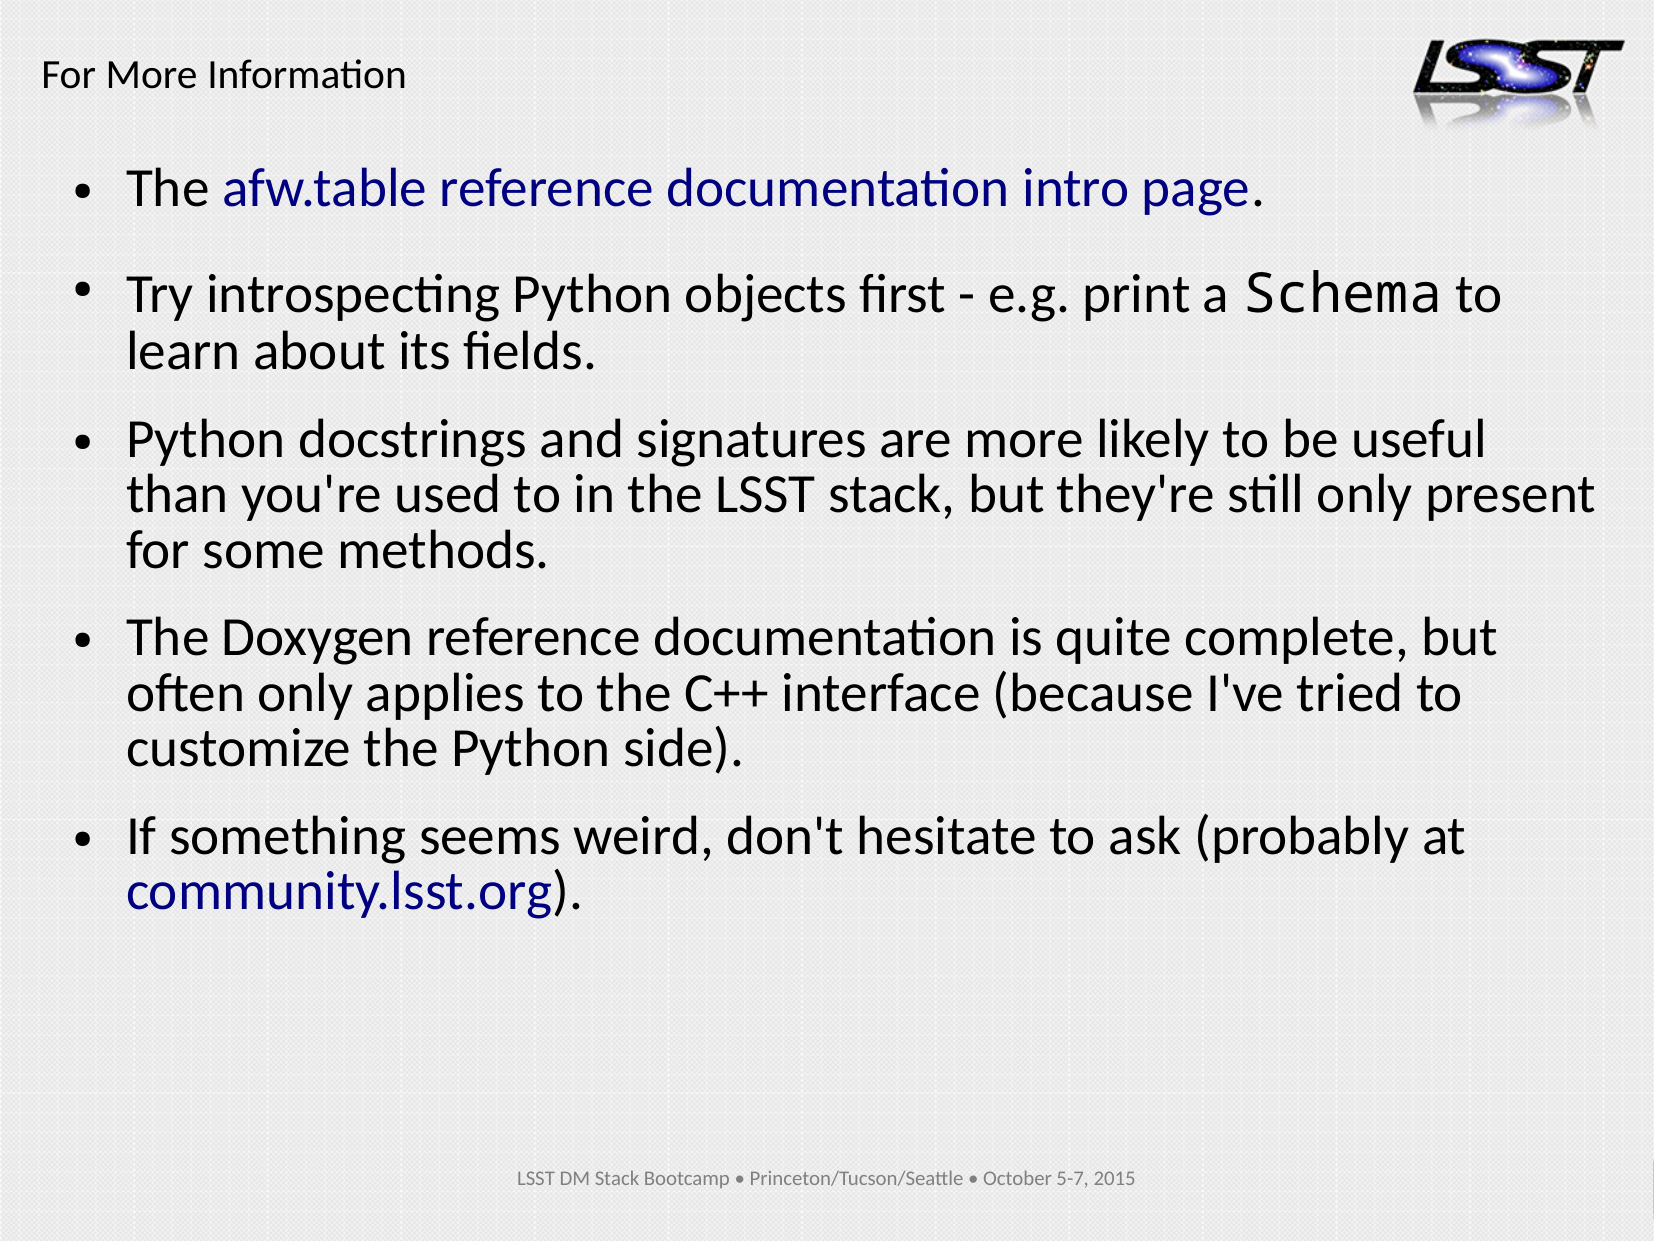

# For More Information
The afw.table reference documentation intro page.
Try introspecting Python objects first - e.g. print a Schema to learn about its fields.
Python docstrings and signatures are more likely to be useful than you're used to in the LSST stack, but they're still only present for some methods.
The Doxygen reference documentation is quite complete, but often only applies to the C++ interface (because I've tried to customize the Python side).
If something seems weird, don't hesitate to ask (probably at community.lsst.org).